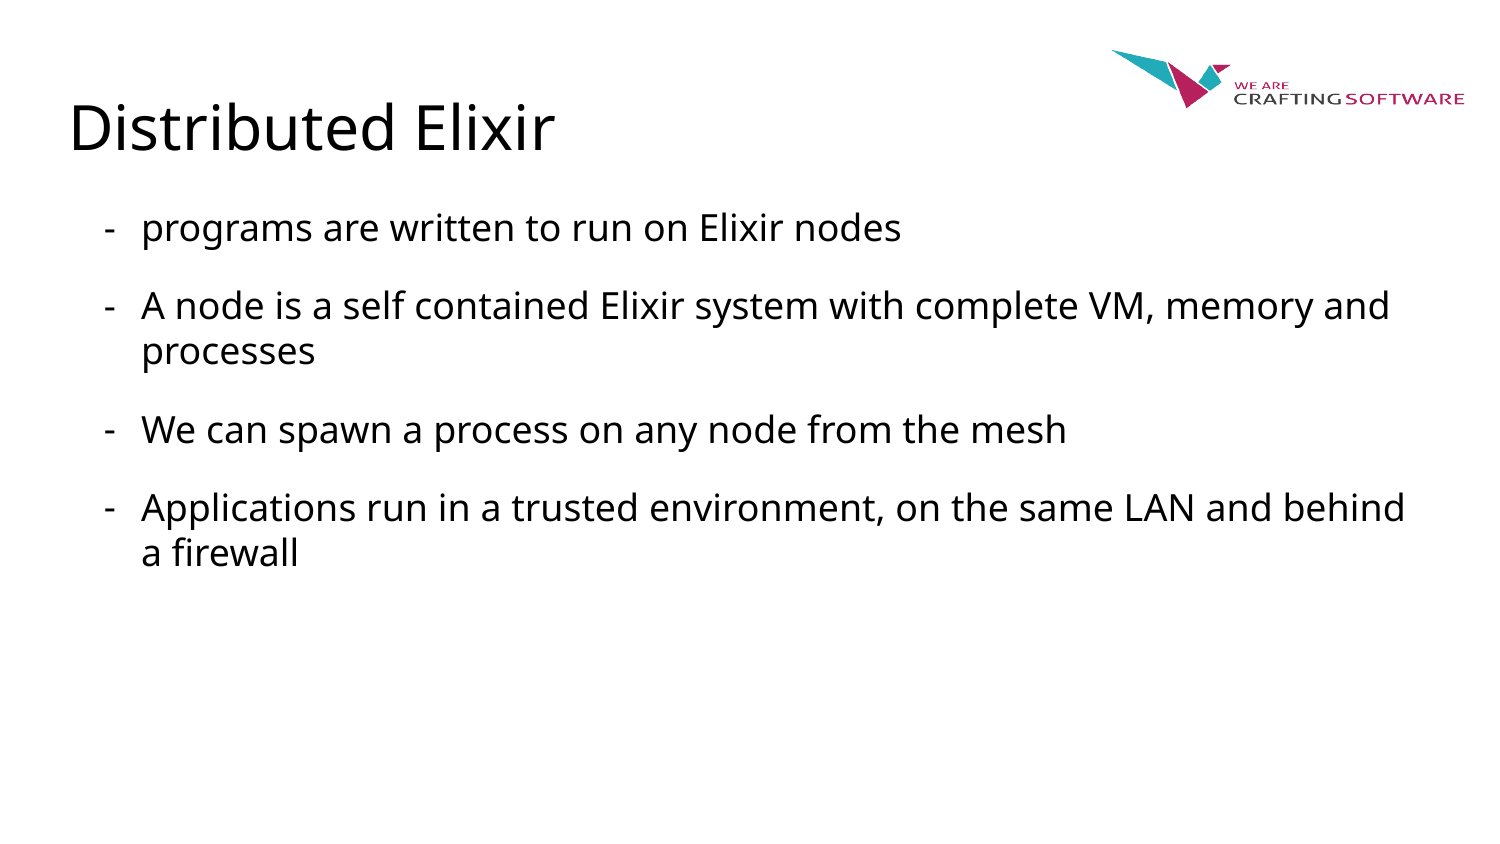

# Distributed Elixir
programs are written to run on Elixir nodes
A node is a self contained Elixir system with complete VM, memory and processes
We can spawn a process on any node from the mesh
Applications run in a trusted environment, on the same LAN and behind a firewall